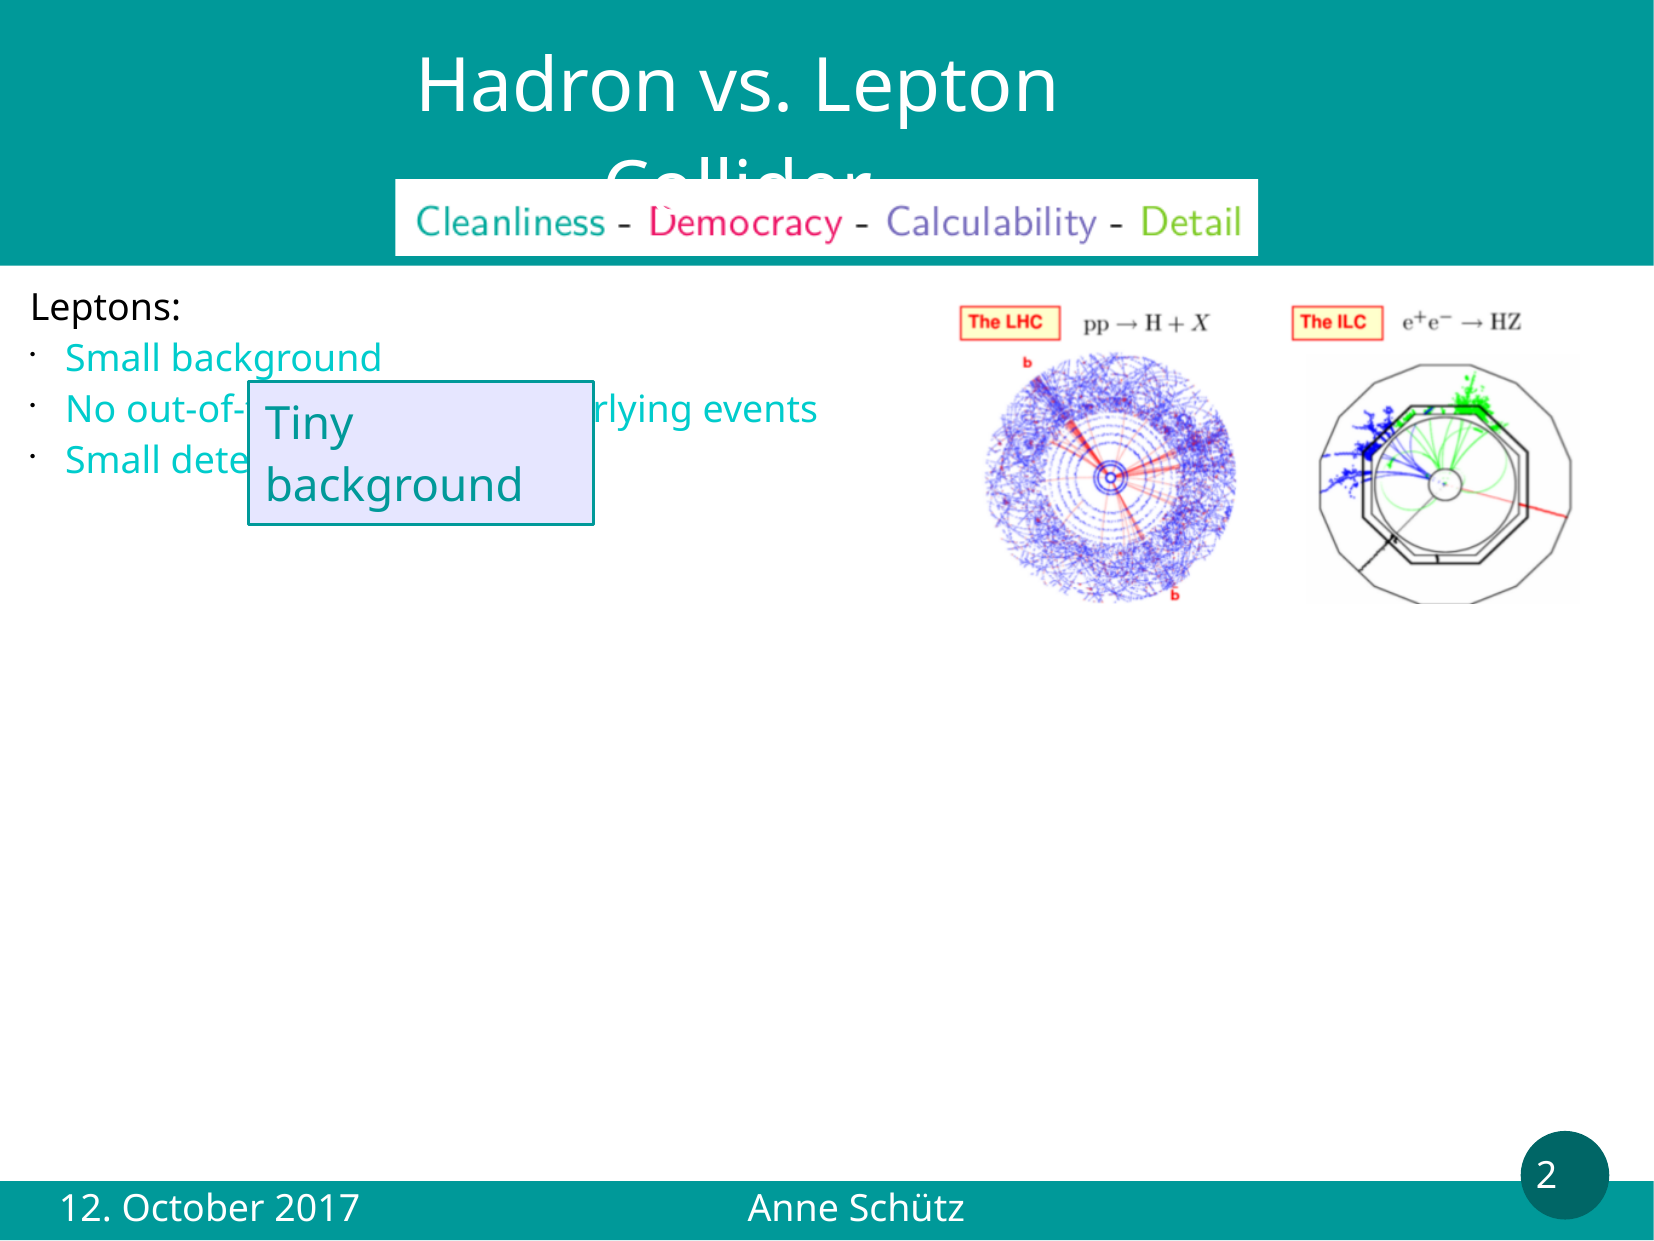

# Hadron vs. Lepton Collider
Leptons:
Small background
No out-of-time pileup or underlying events
Small detector occupancy
Tiny background